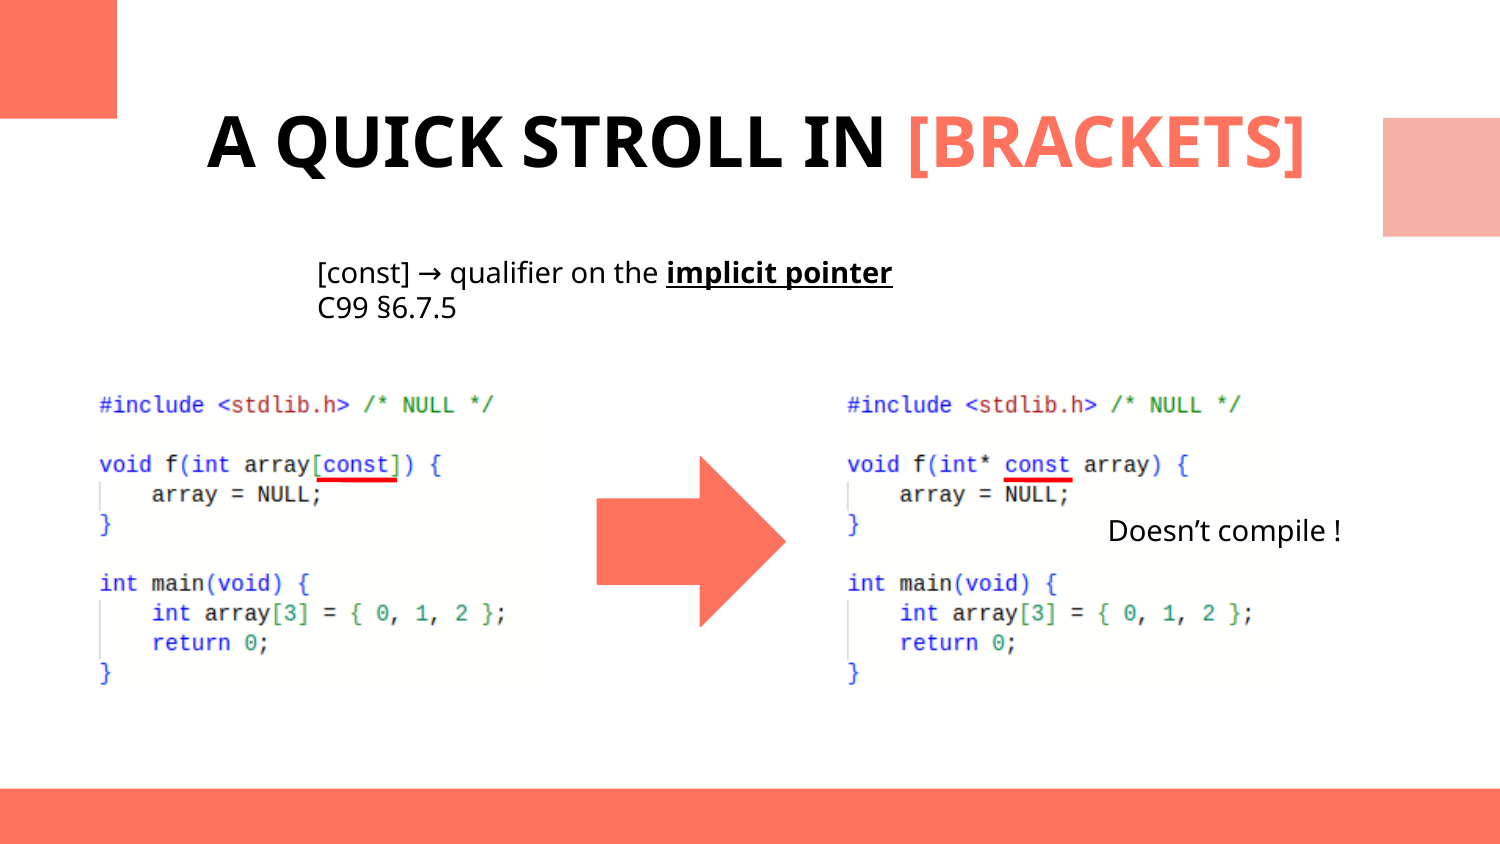

# A QUICK STROLL IN [BRACKETS]
[const] → qualifier on the implicit pointer
C99 §6.7.5
Doesn’t compile !